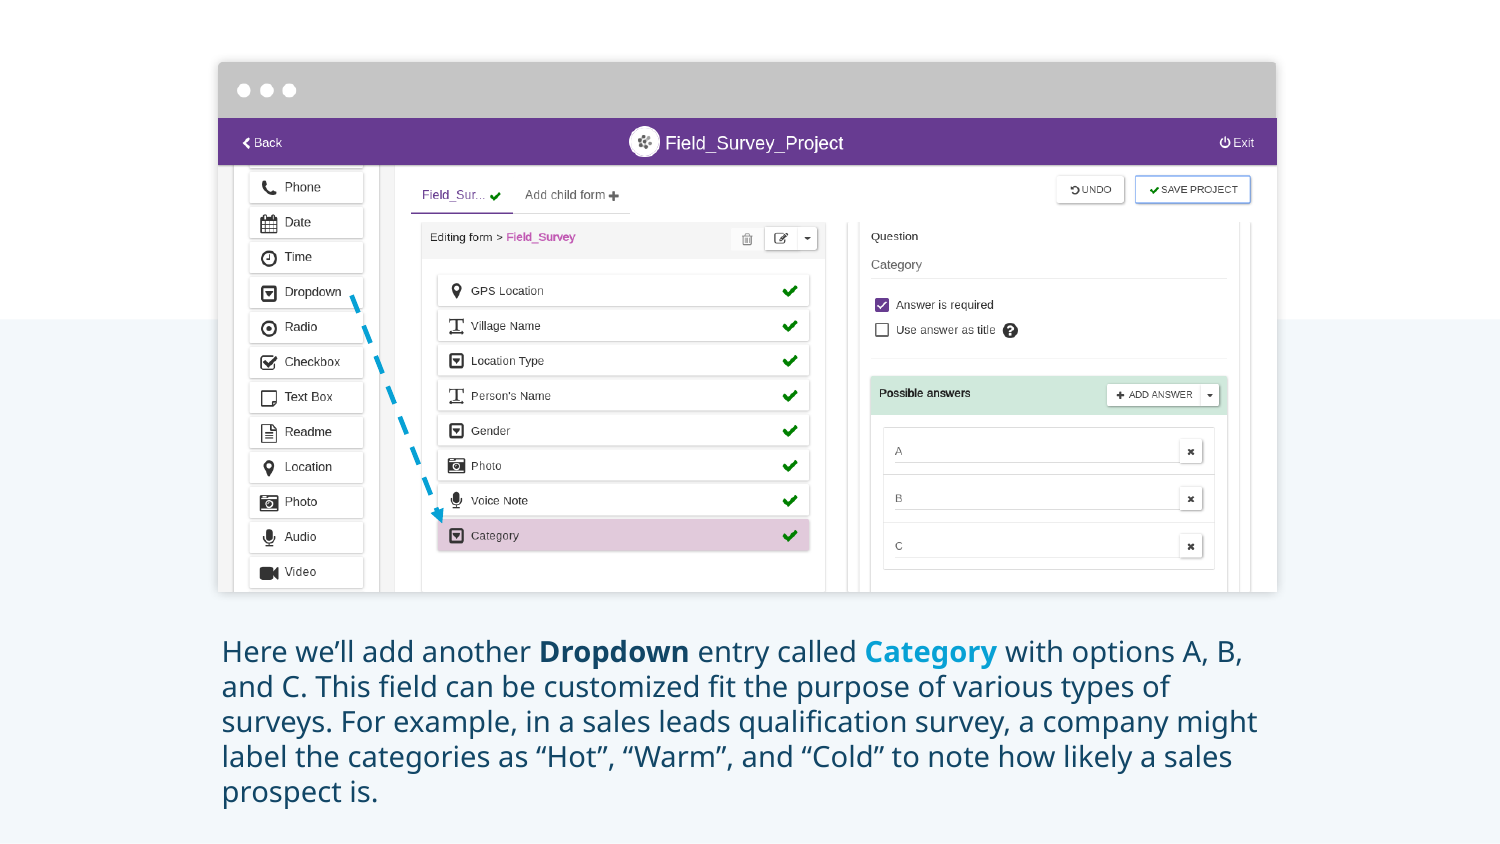

Here we’ll add another Dropdown entry called Category with options A, B, and C. This field can be customized fit the purpose of various types of surveys. For example, in a sales leads qualification survey, a company might label the categories as “Hot”, “Warm”, and “Cold” to note how likely a sales prospect is.